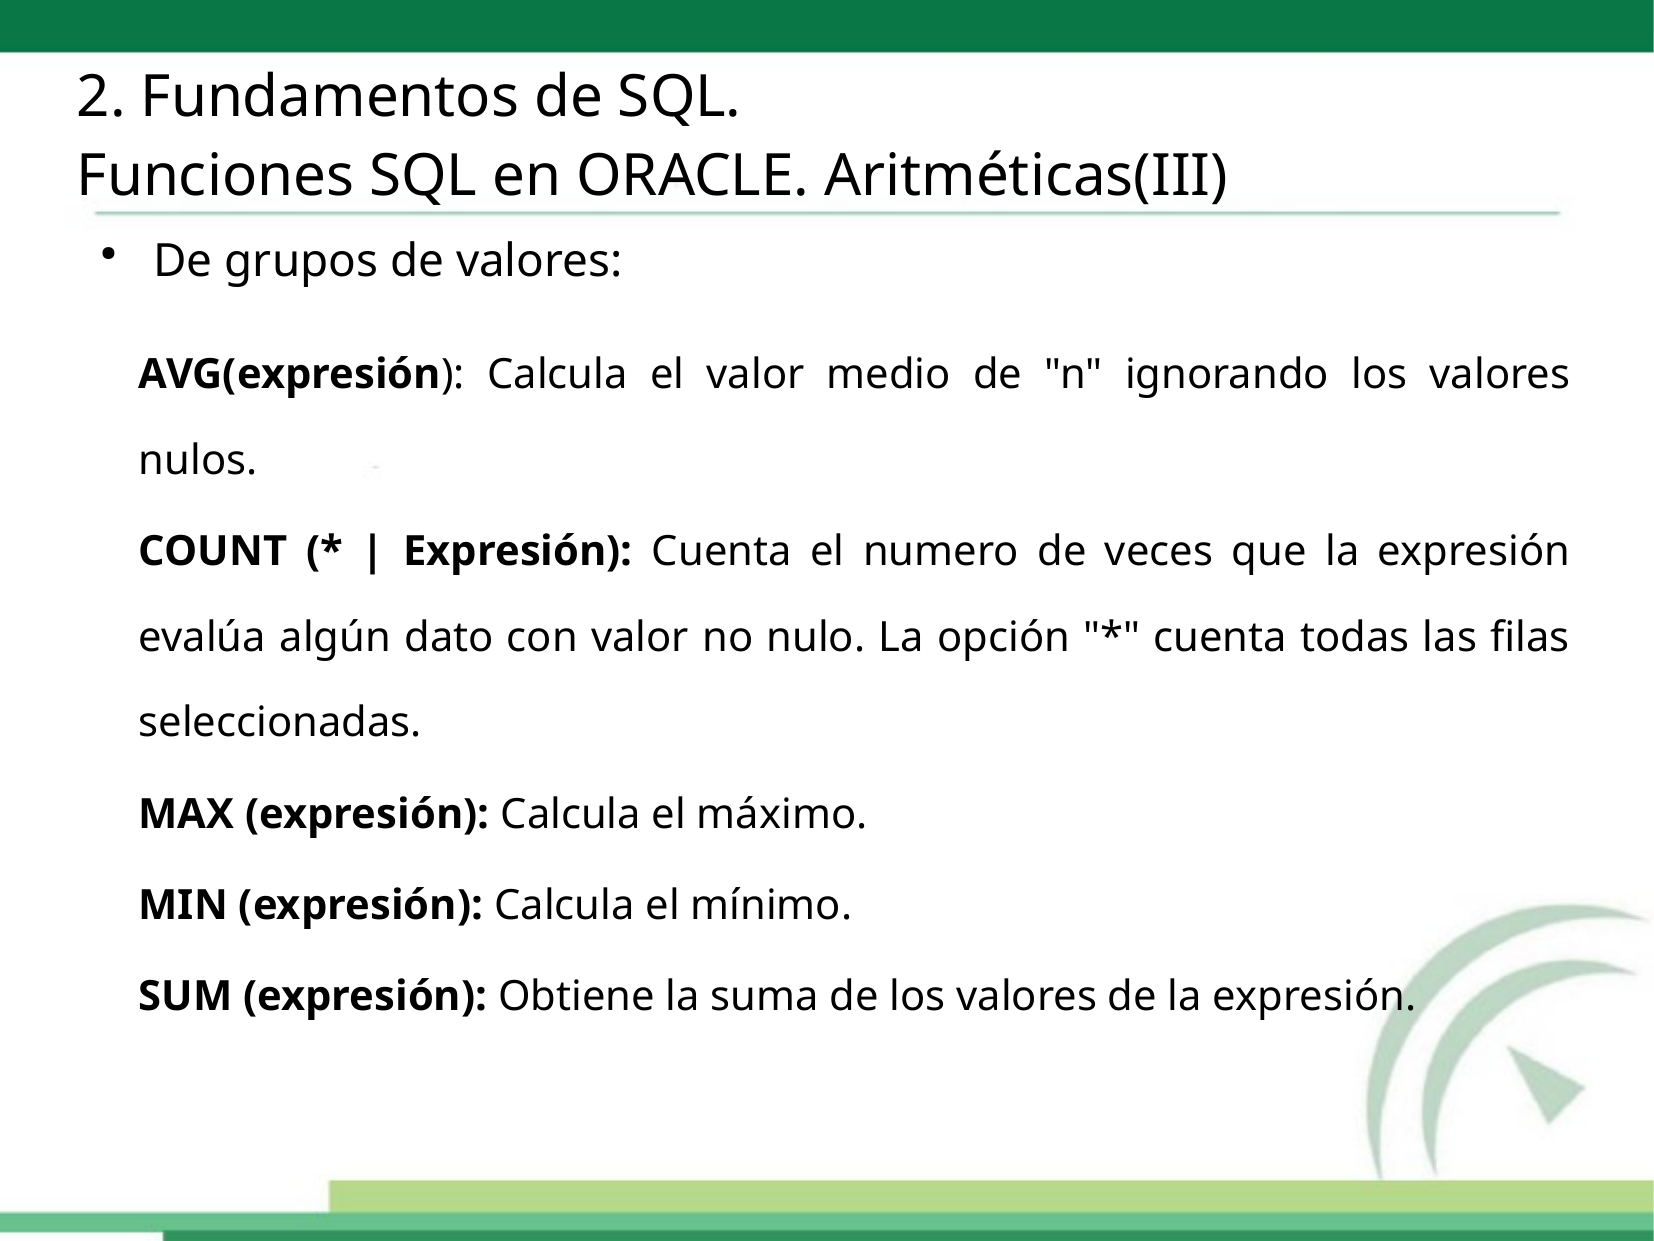

# 2. Fundamentos de SQL. Funciones SQL en ORACLE. Aritméticas(III)
De grupos de valores:
AVG(expresión): Calcula el valor medio de "n" ignorando los valores nulos.
COUNT (* | Expresión): Cuenta el numero de veces que la expresión evalúa algún dato con valor no nulo. La opción "*" cuenta todas las filas seleccionadas.
MAX (expresión): Calcula el máximo.
MIN (expresión): Calcula el mínimo.
SUM (expresión): Obtiene la suma de los valores de la expresión.